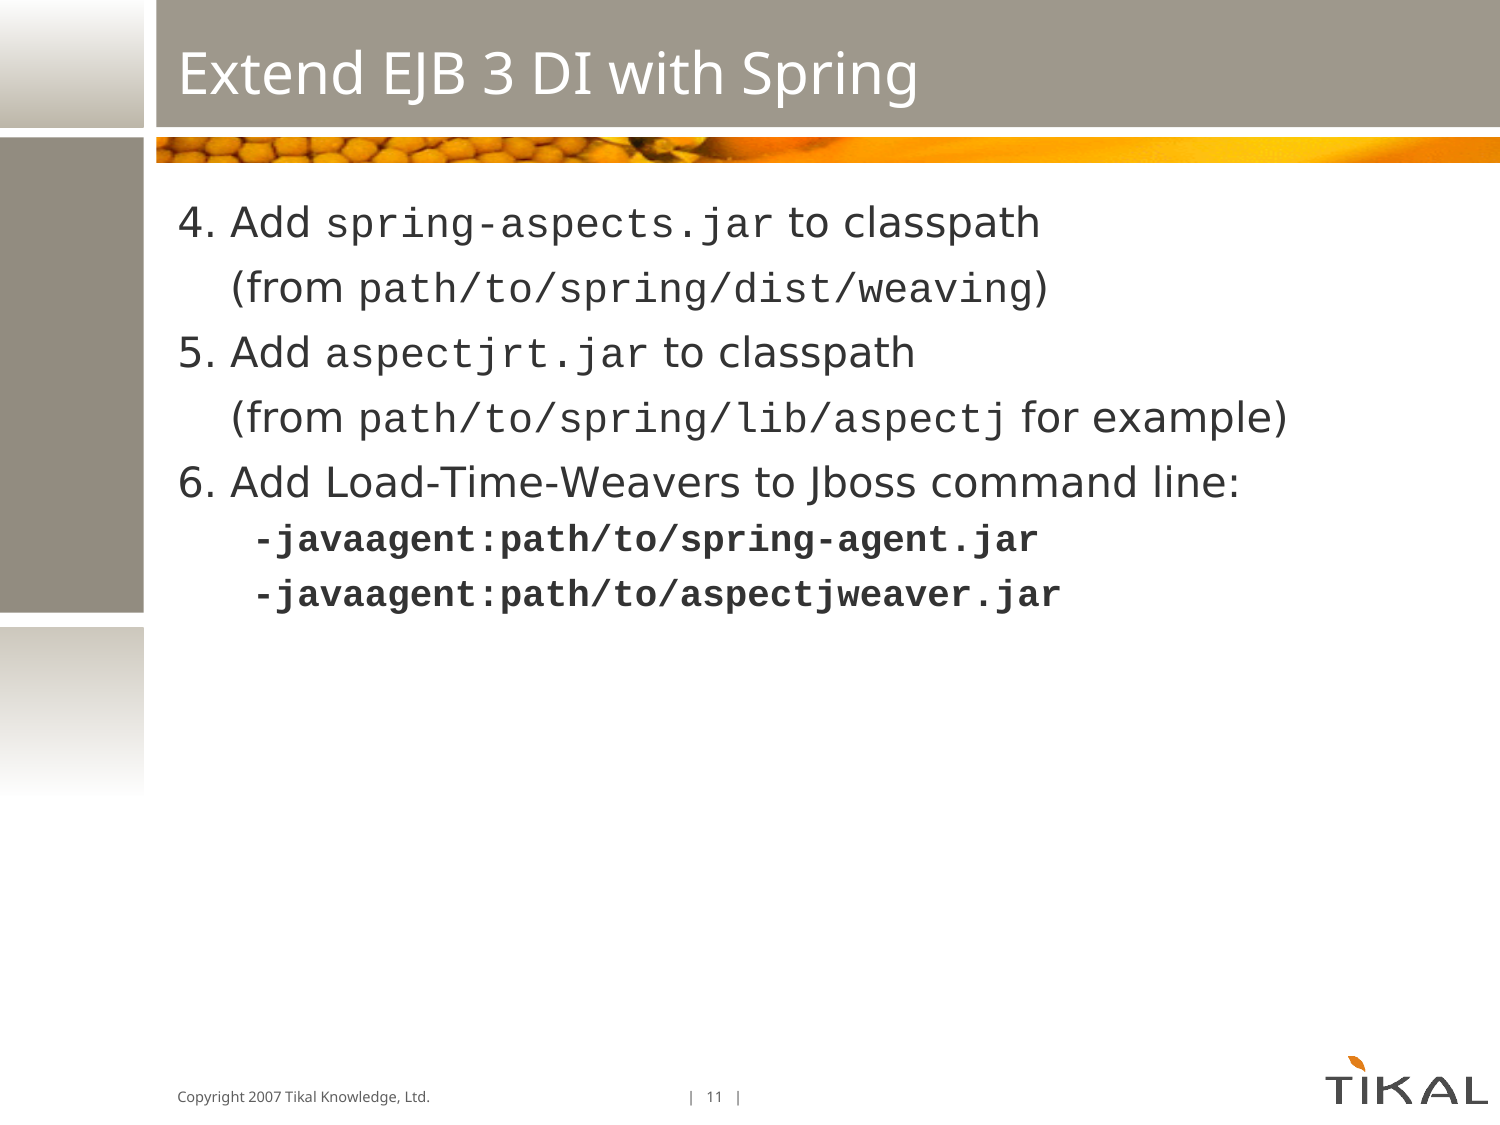

# Extend EJB 3 DI with Spring
4. Add spring-aspects.jar to classpath
 (from path/to/spring/dist/weaving)
5. Add aspectjrt.jar to classpath
 (from path/to/spring/lib/aspectj for example)
6. Add Load-Time-Weavers to Jboss command line:
-javaagent:path/to/spring-agent.jar
-javaagent:path/to/aspectjweaver.jar